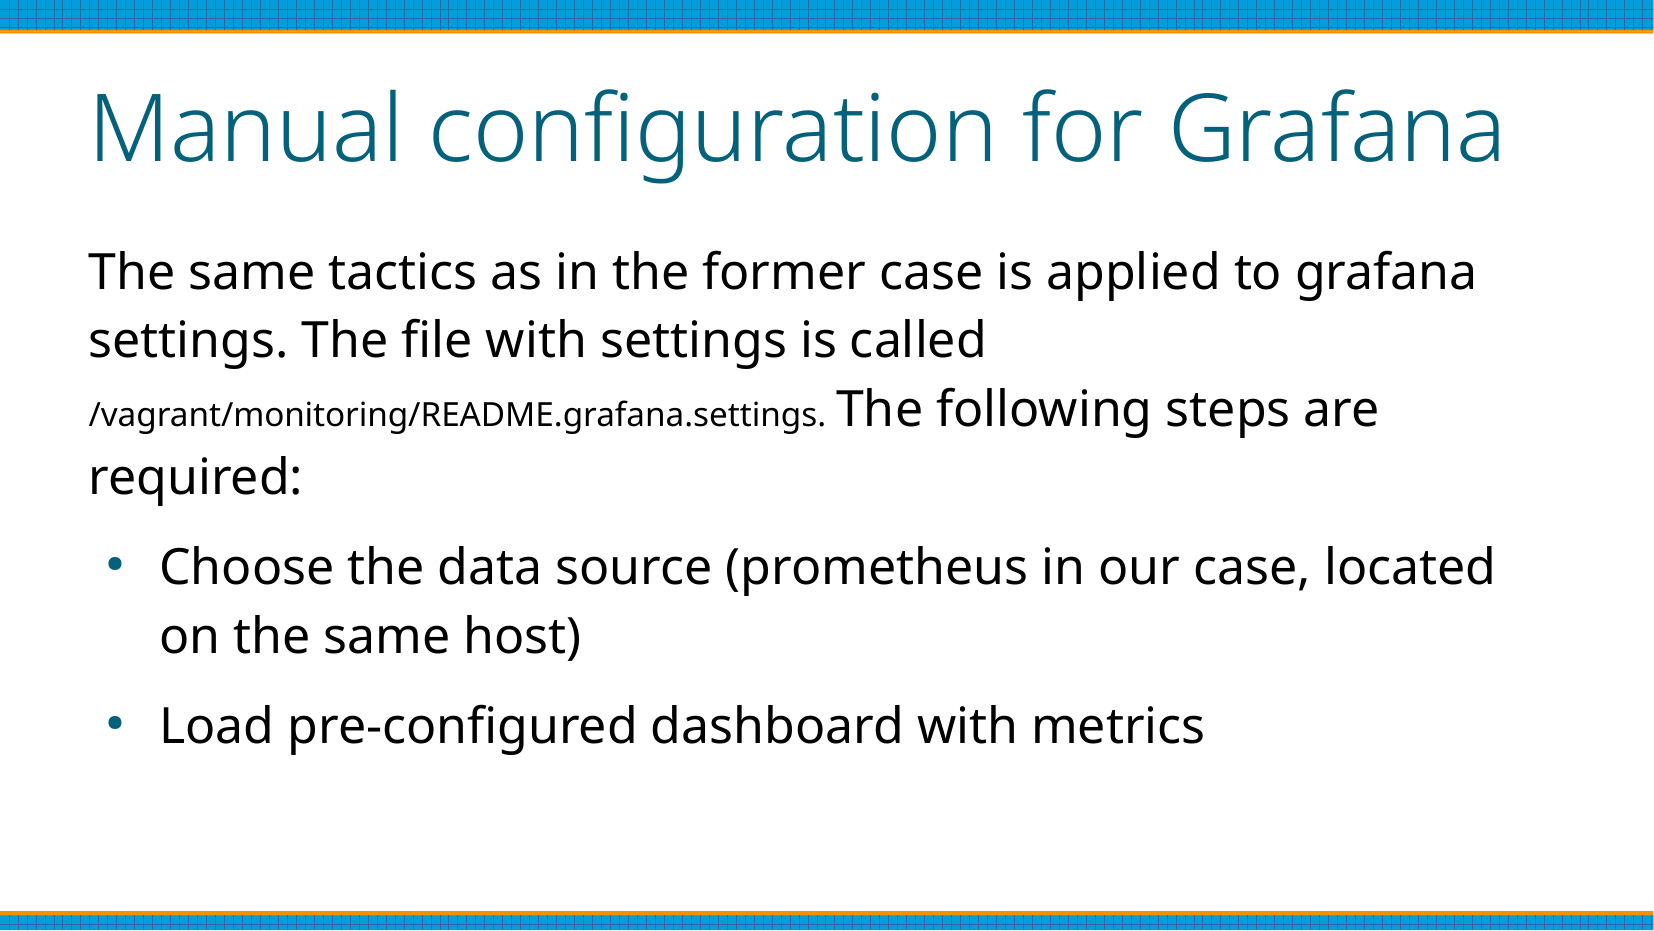

# Manual configuration for Grafana
The same tactics as in the former case is applied to grafana settings. The file with settings is called /vagrant/monitoring/README.grafana.settings. The following steps are required:
Choose the data source (prometheus in our case, located on the same host)
Load pre-configured dashboard with metrics